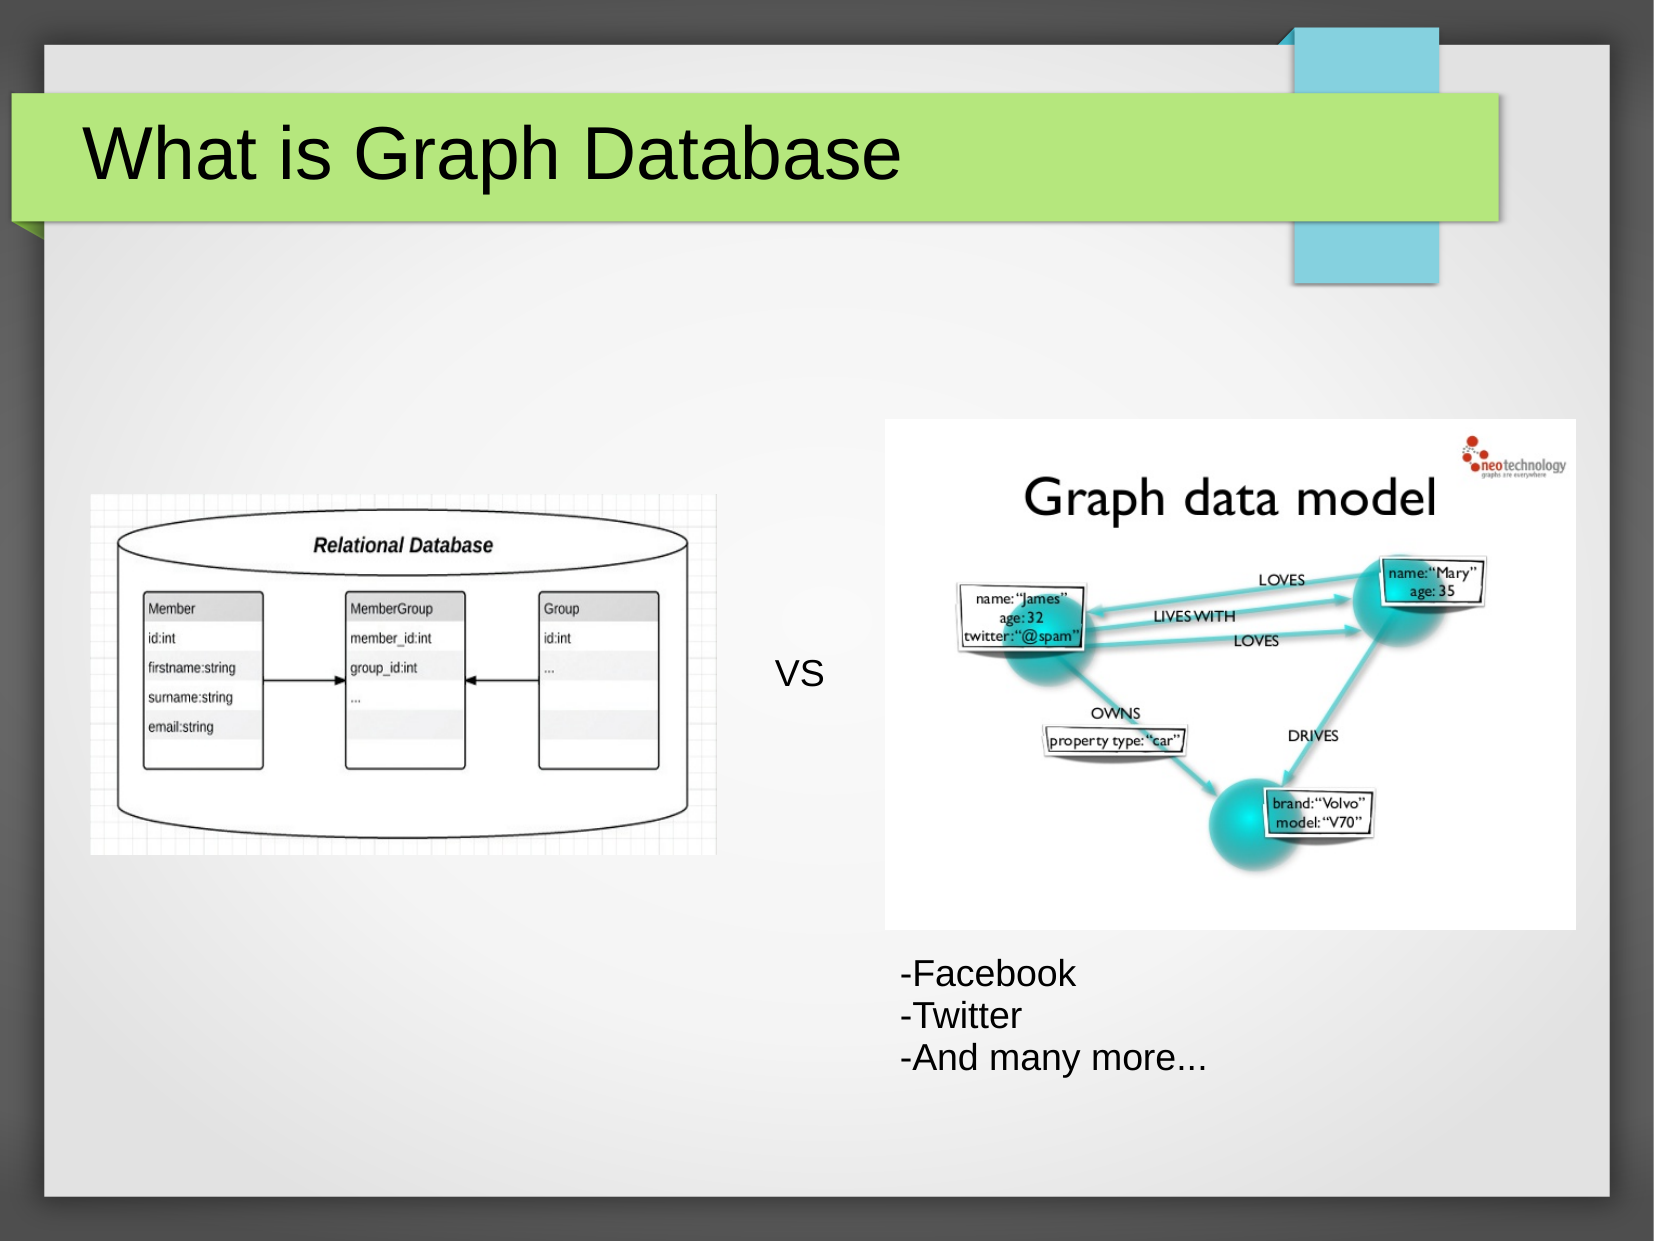

# What is Graph Database
VS
-Facebook
-Twitter
-And many more...